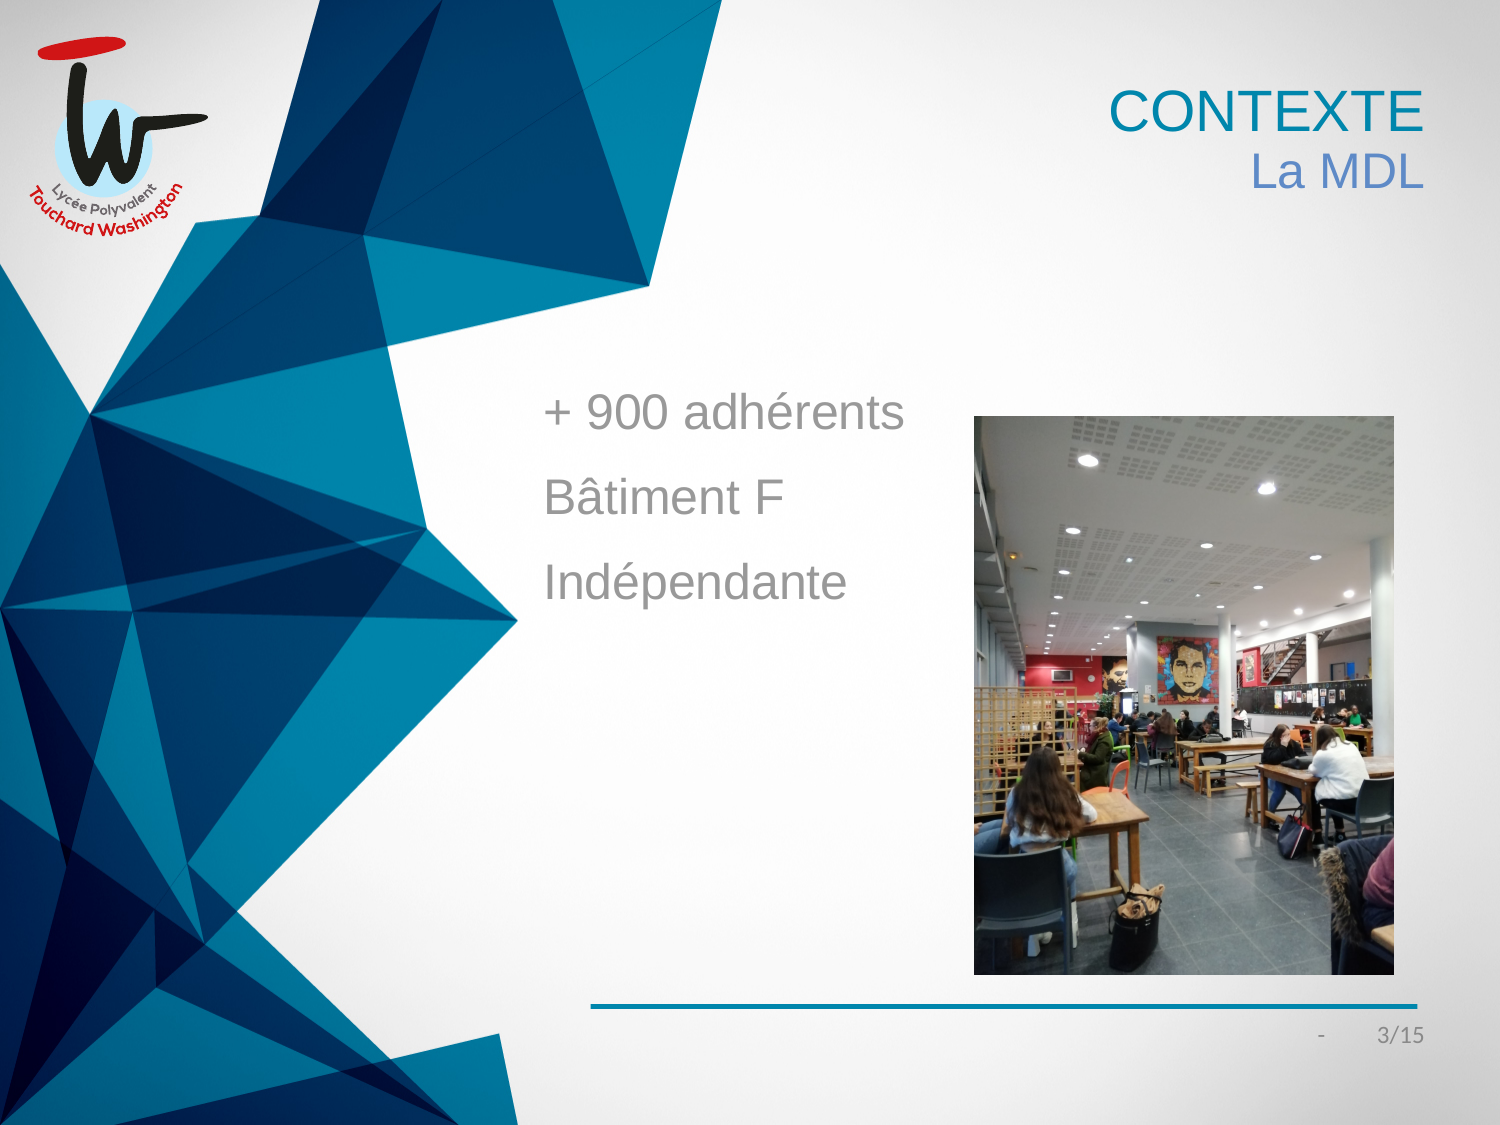

# CONTEXTE La MDL
+ 900 adhérents
Bâtiment F
Indépendante
3